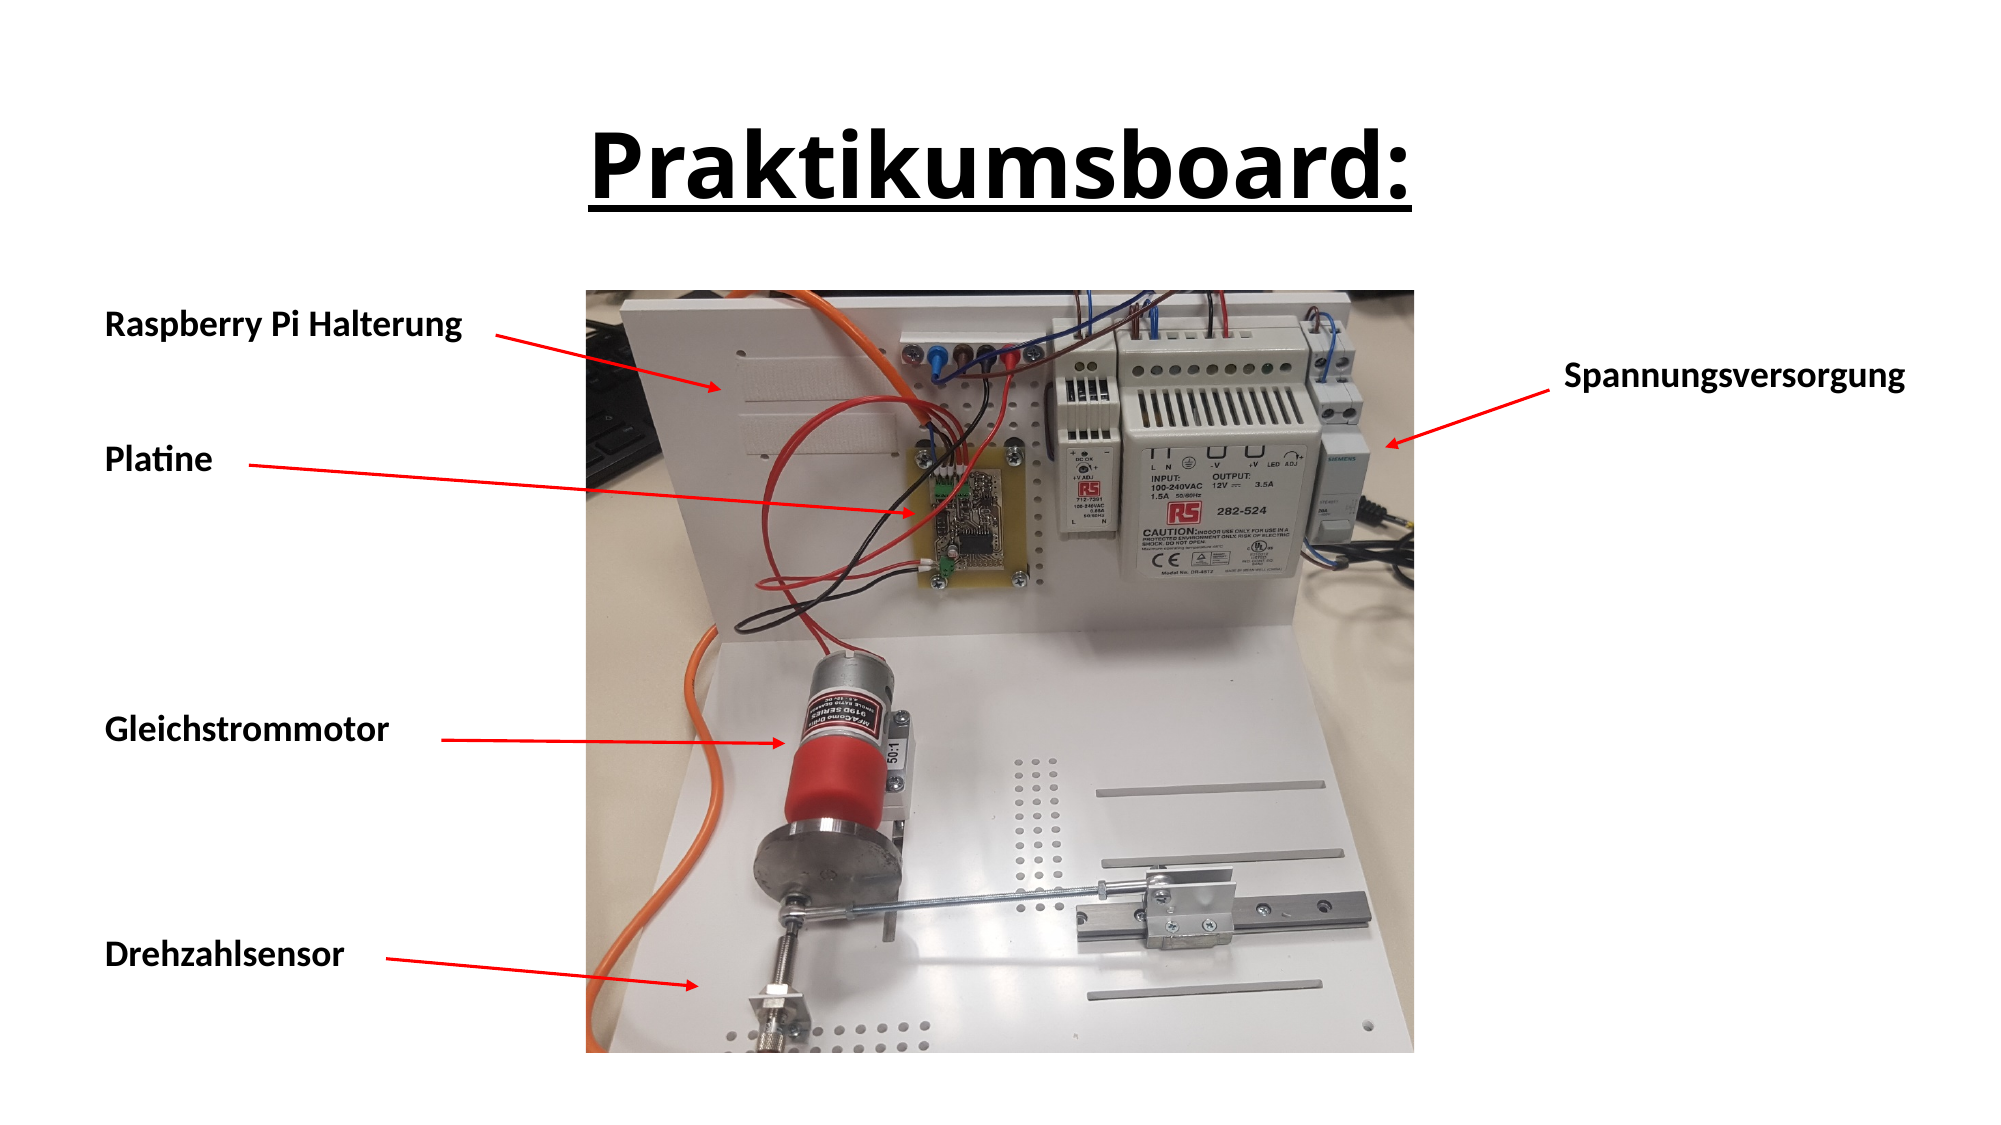

# Praktikumsboard:
Raspberry Pi Halterung
Platine
Gleichstrommotor
Drehzahlsensor
Spannungsversorgung